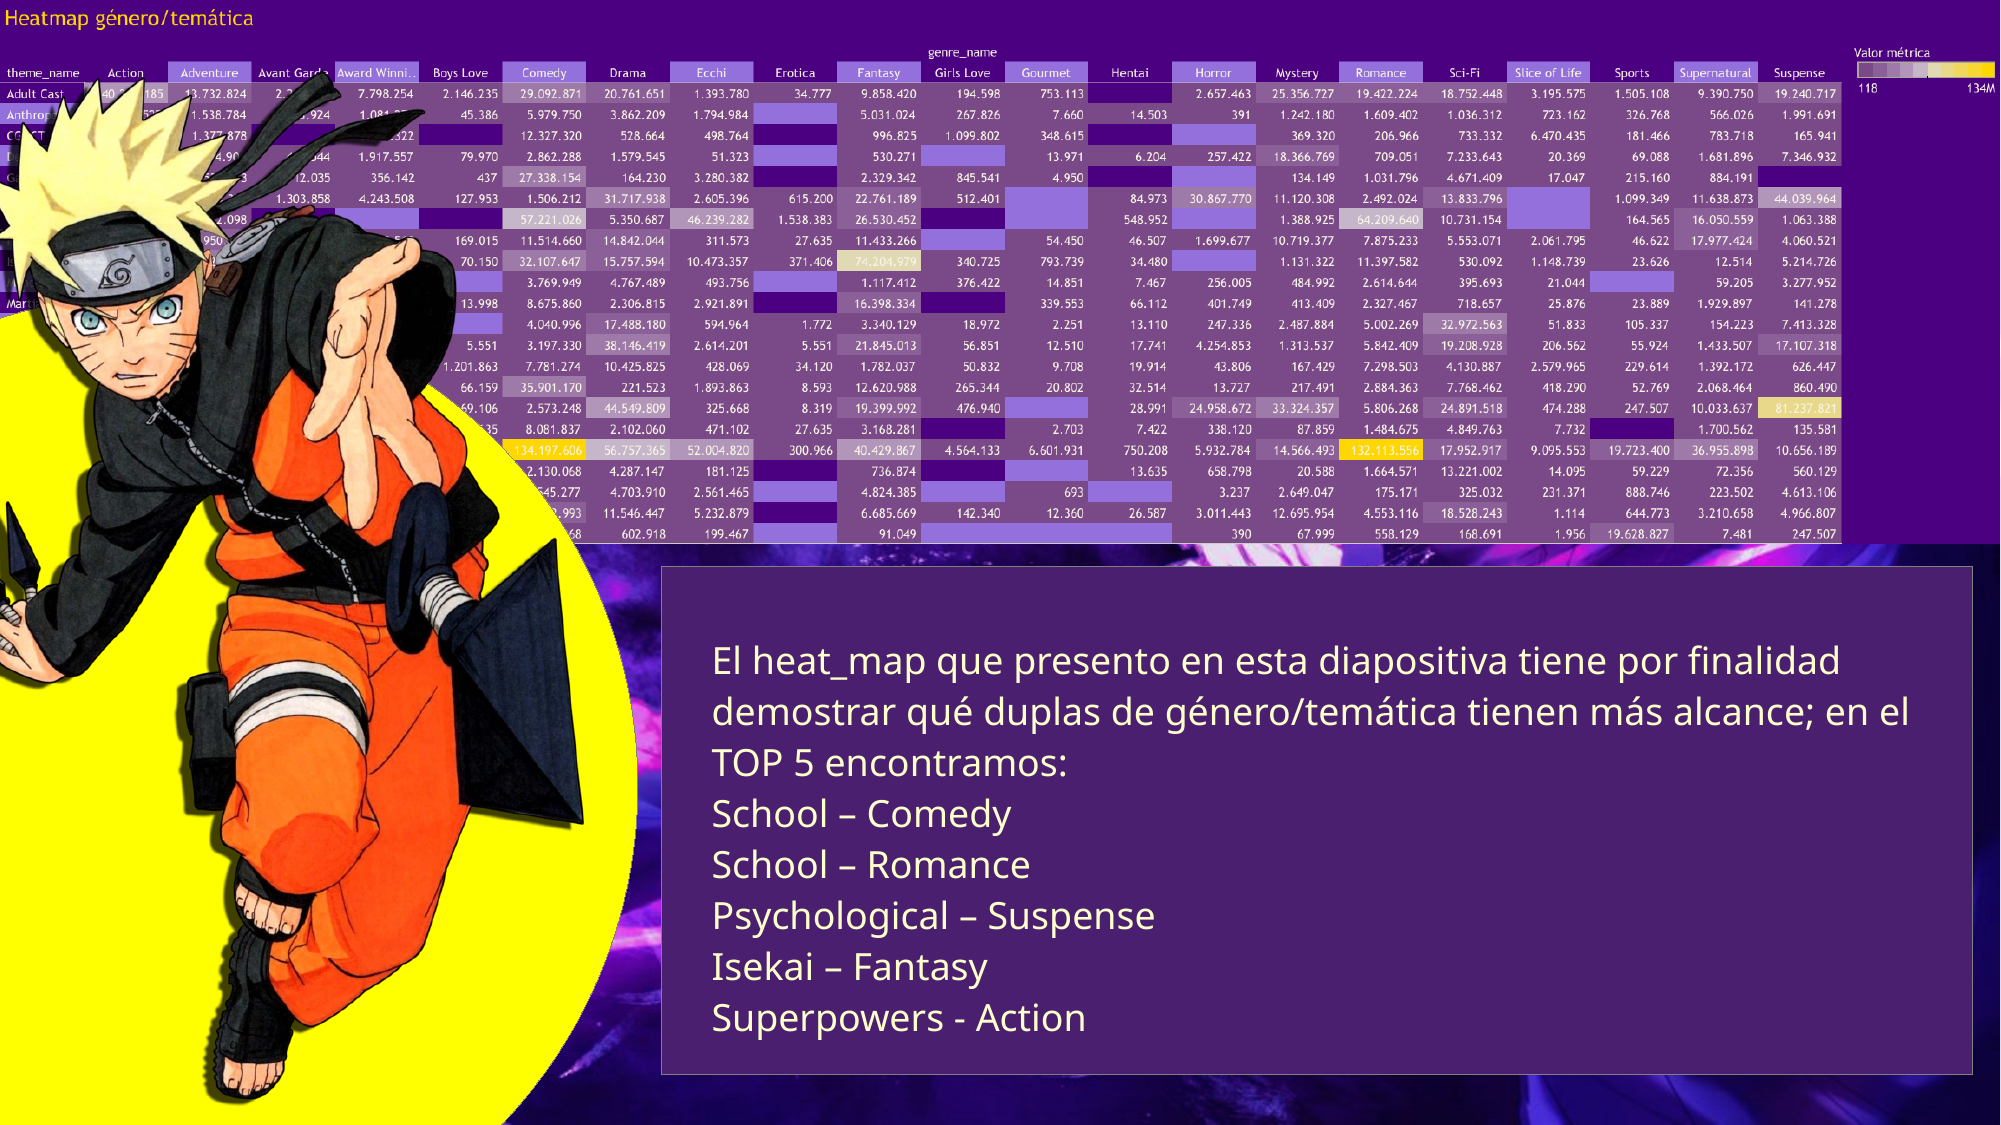

El heat_map que presento en esta diapositiva tiene por finalidad demostrar qué duplas de género/temática tienen más alcance; en el TOP 5 encontramos:
School – Comedy
School – Romance
Psychological – Suspense
Isekai – Fantasy
Superpowers - Action